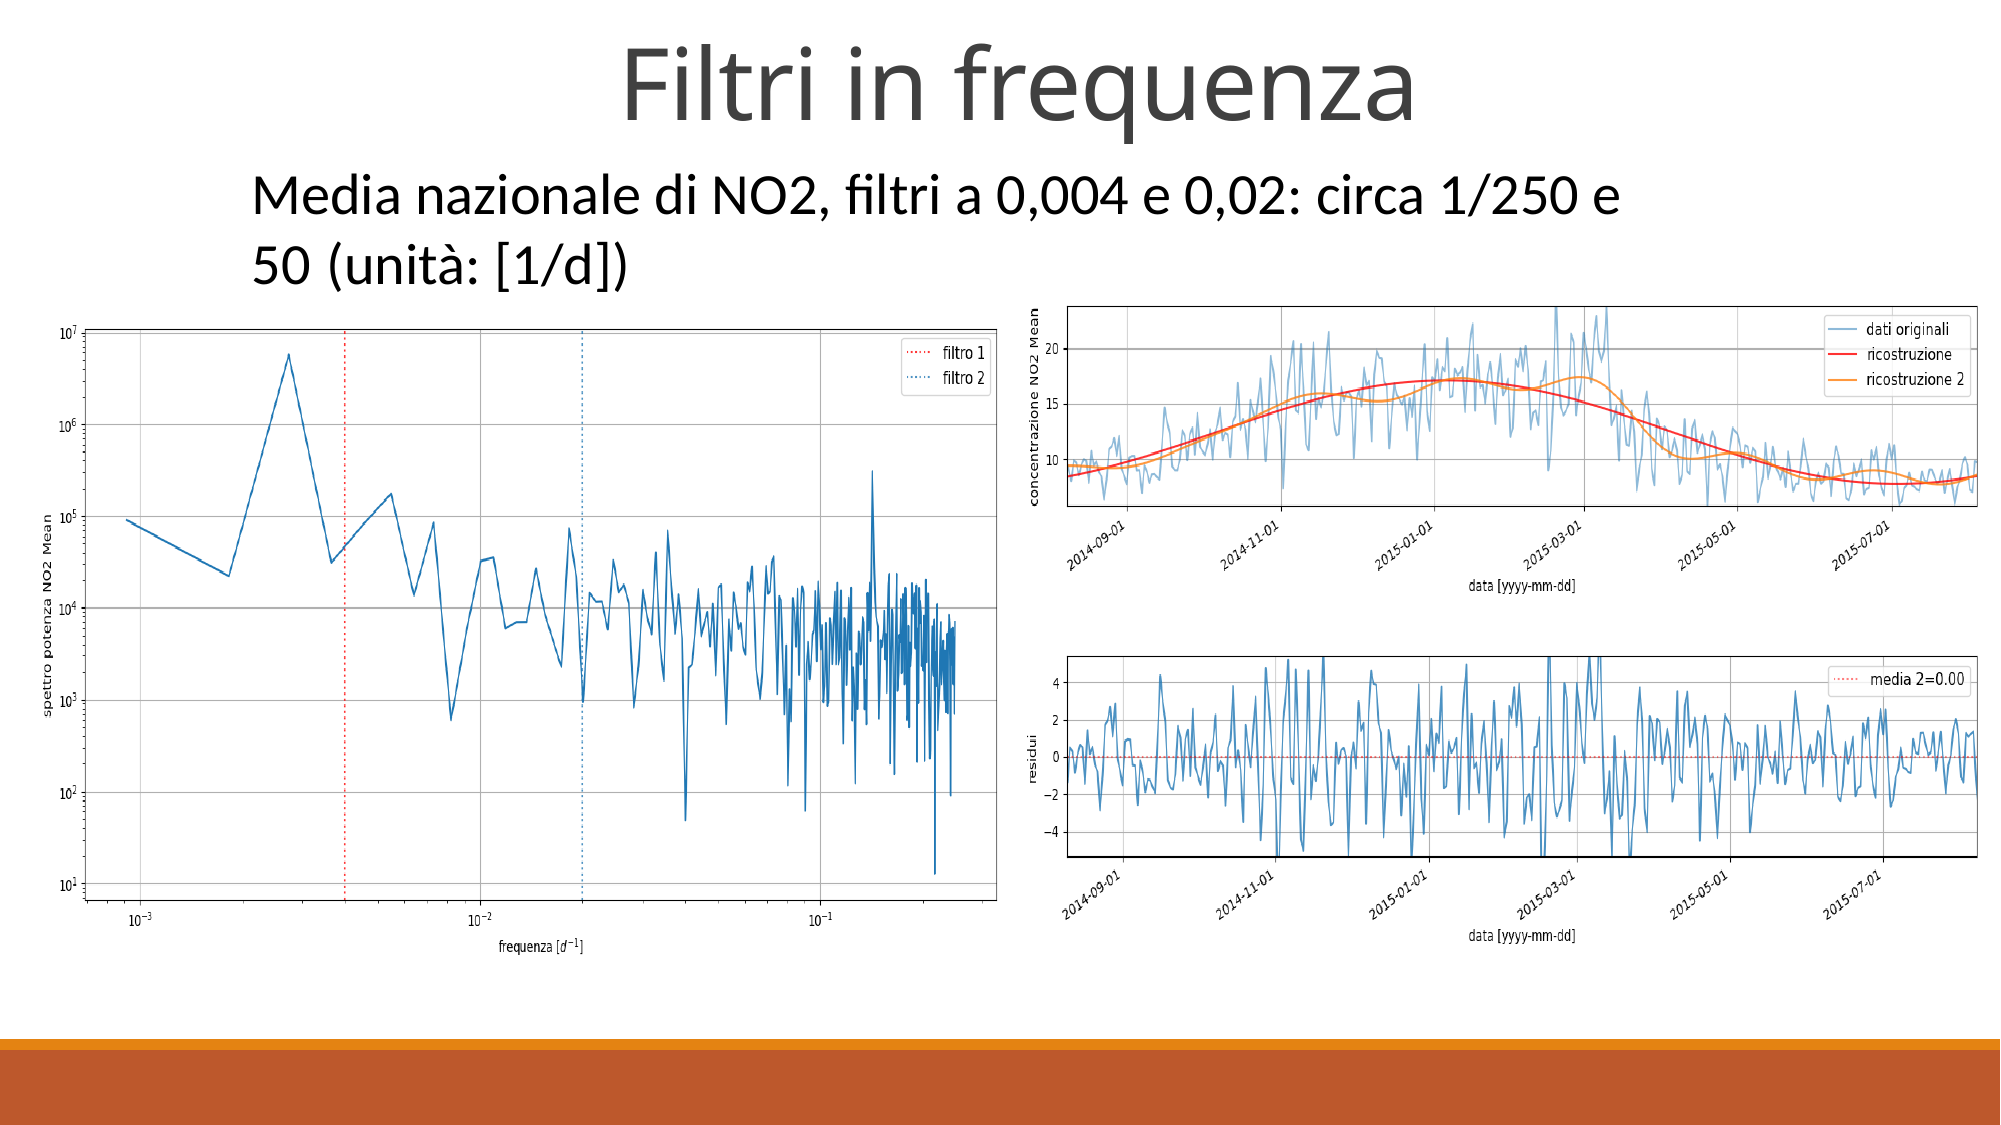

# Filtri in frequenza
Media nazionale di NO2, filtri a 0,004 e 0,02: circa 1/250 e 50 	(unità: [1/d])